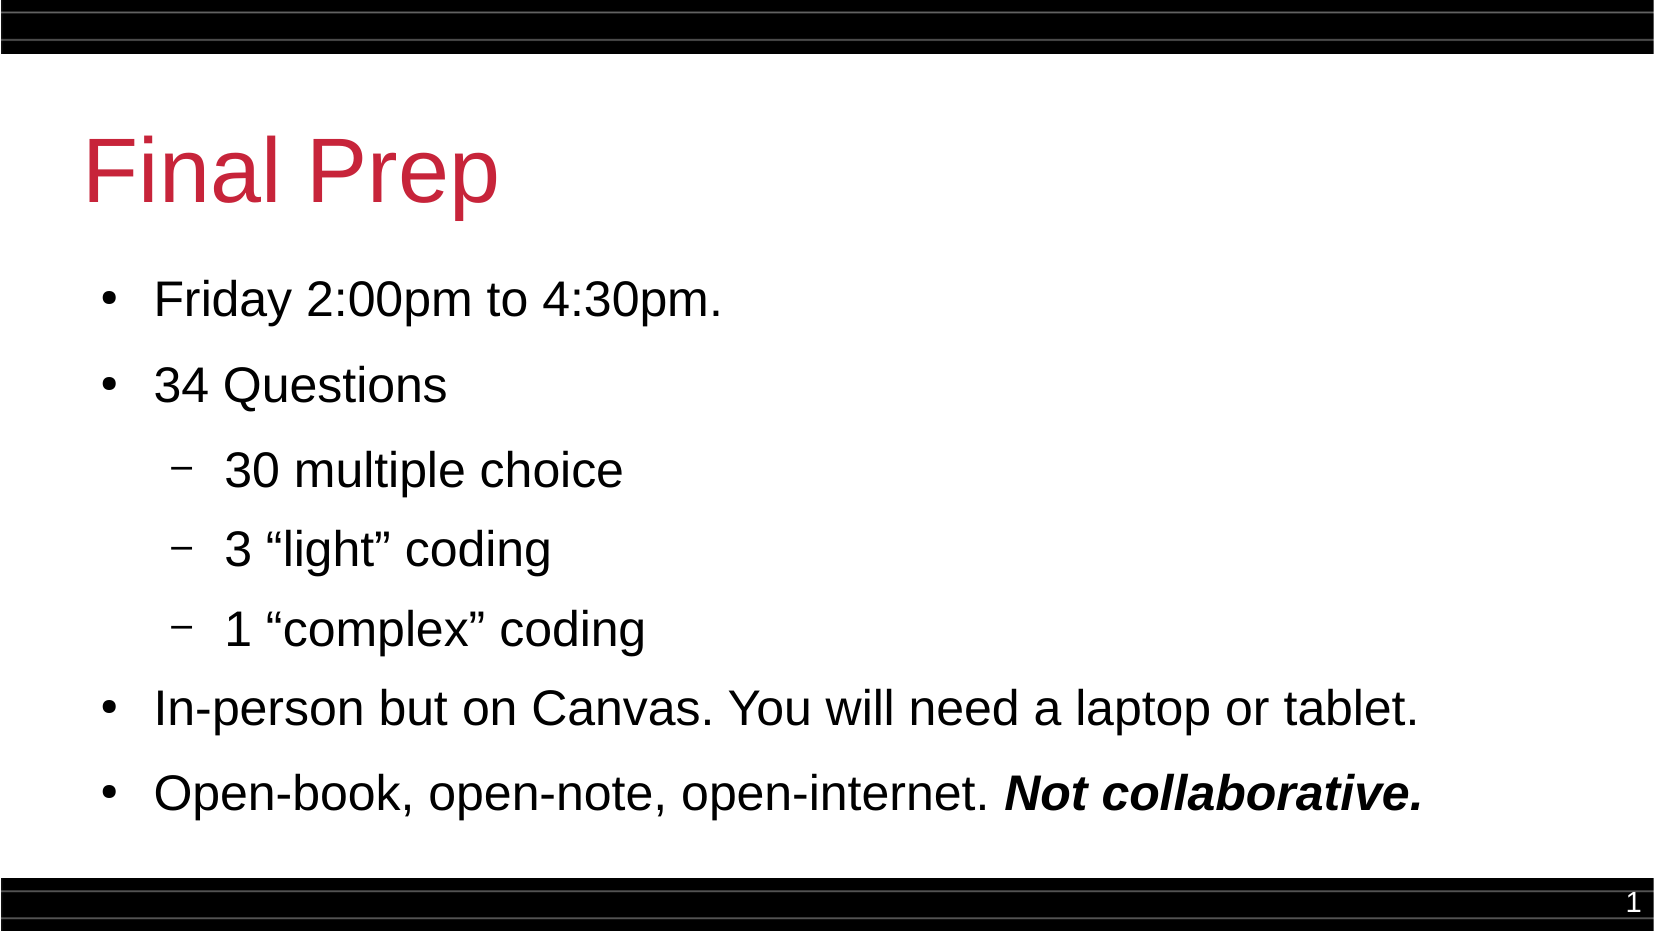

# Final Prep
Friday 2:00pm to 4:30pm.
34 Questions
30 multiple choice
3 “light” coding
1 “complex” coding
In-person but on Canvas. You will need a laptop or tablet.
Open-book, open-note, open-internet. Not collaborative.